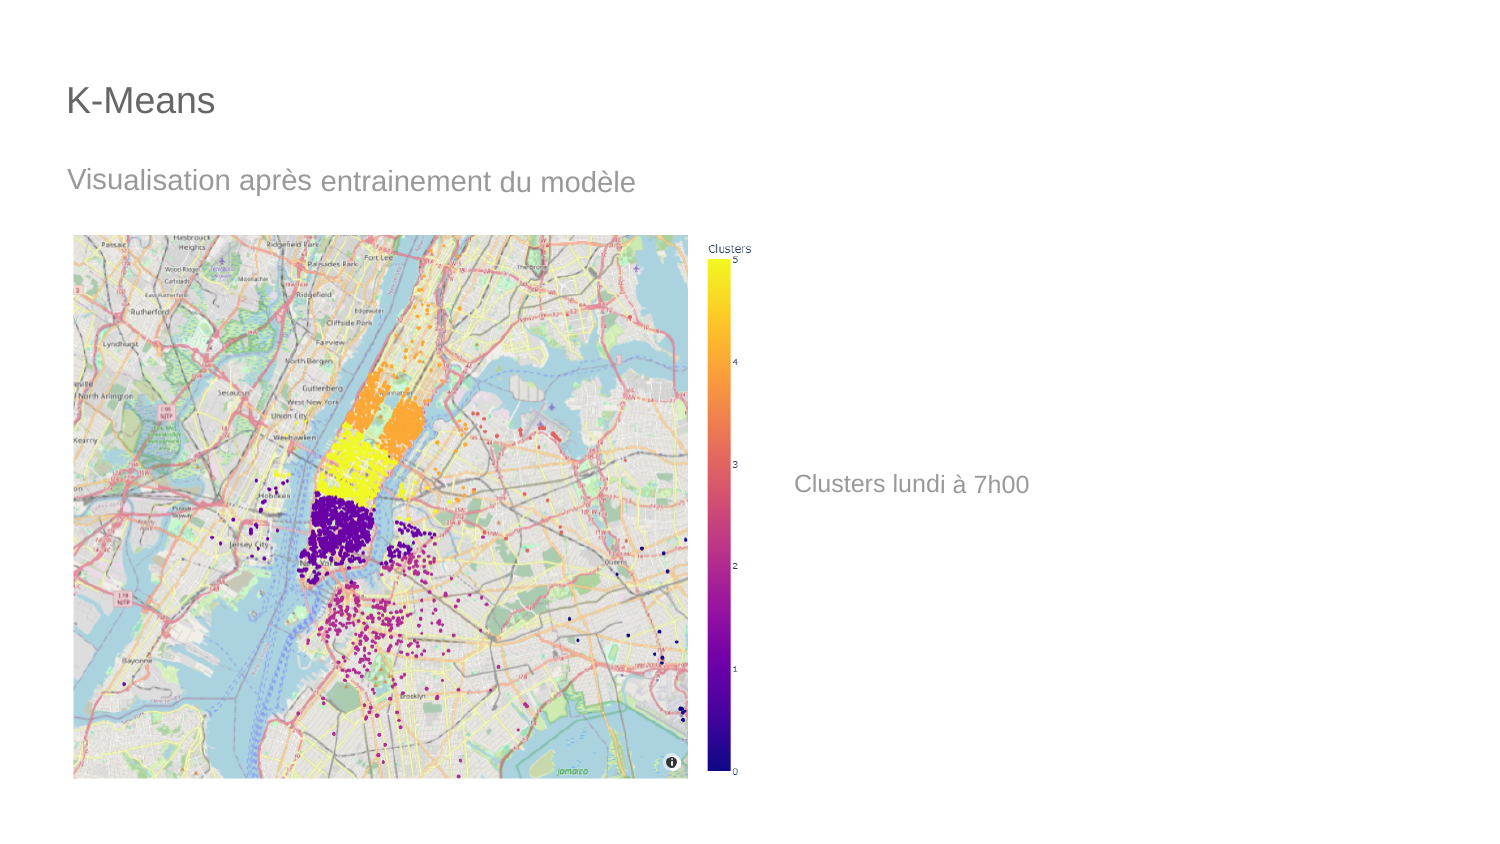

# K-Means
Visualisation après entrainement du modèle
Clusters lundi à 7h00